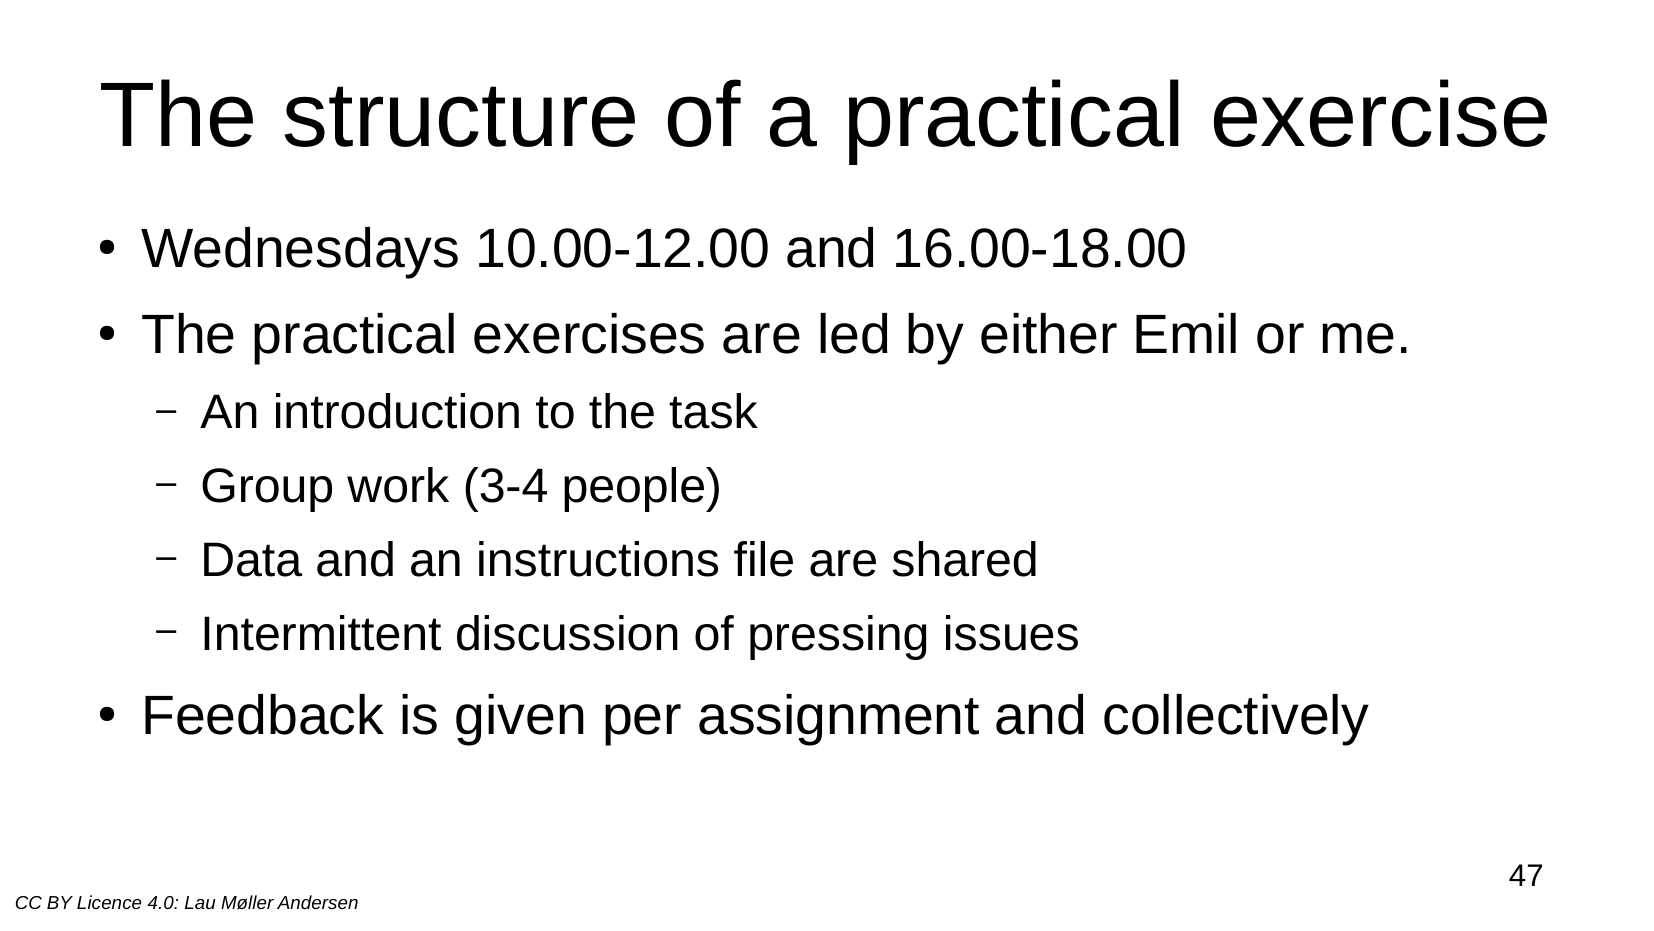

# The structure of a practical exercise
Wednesdays 10.00-12.00 and 16.00-18.00
The practical exercises are led by either Emil or me.
An introduction to the task
Group work (3-4 people)
Data and an instructions file are shared
Intermittent discussion of pressing issues
Feedback is given per assignment and collectively
CC BY Licence 4.0: Lau Møller Andersen